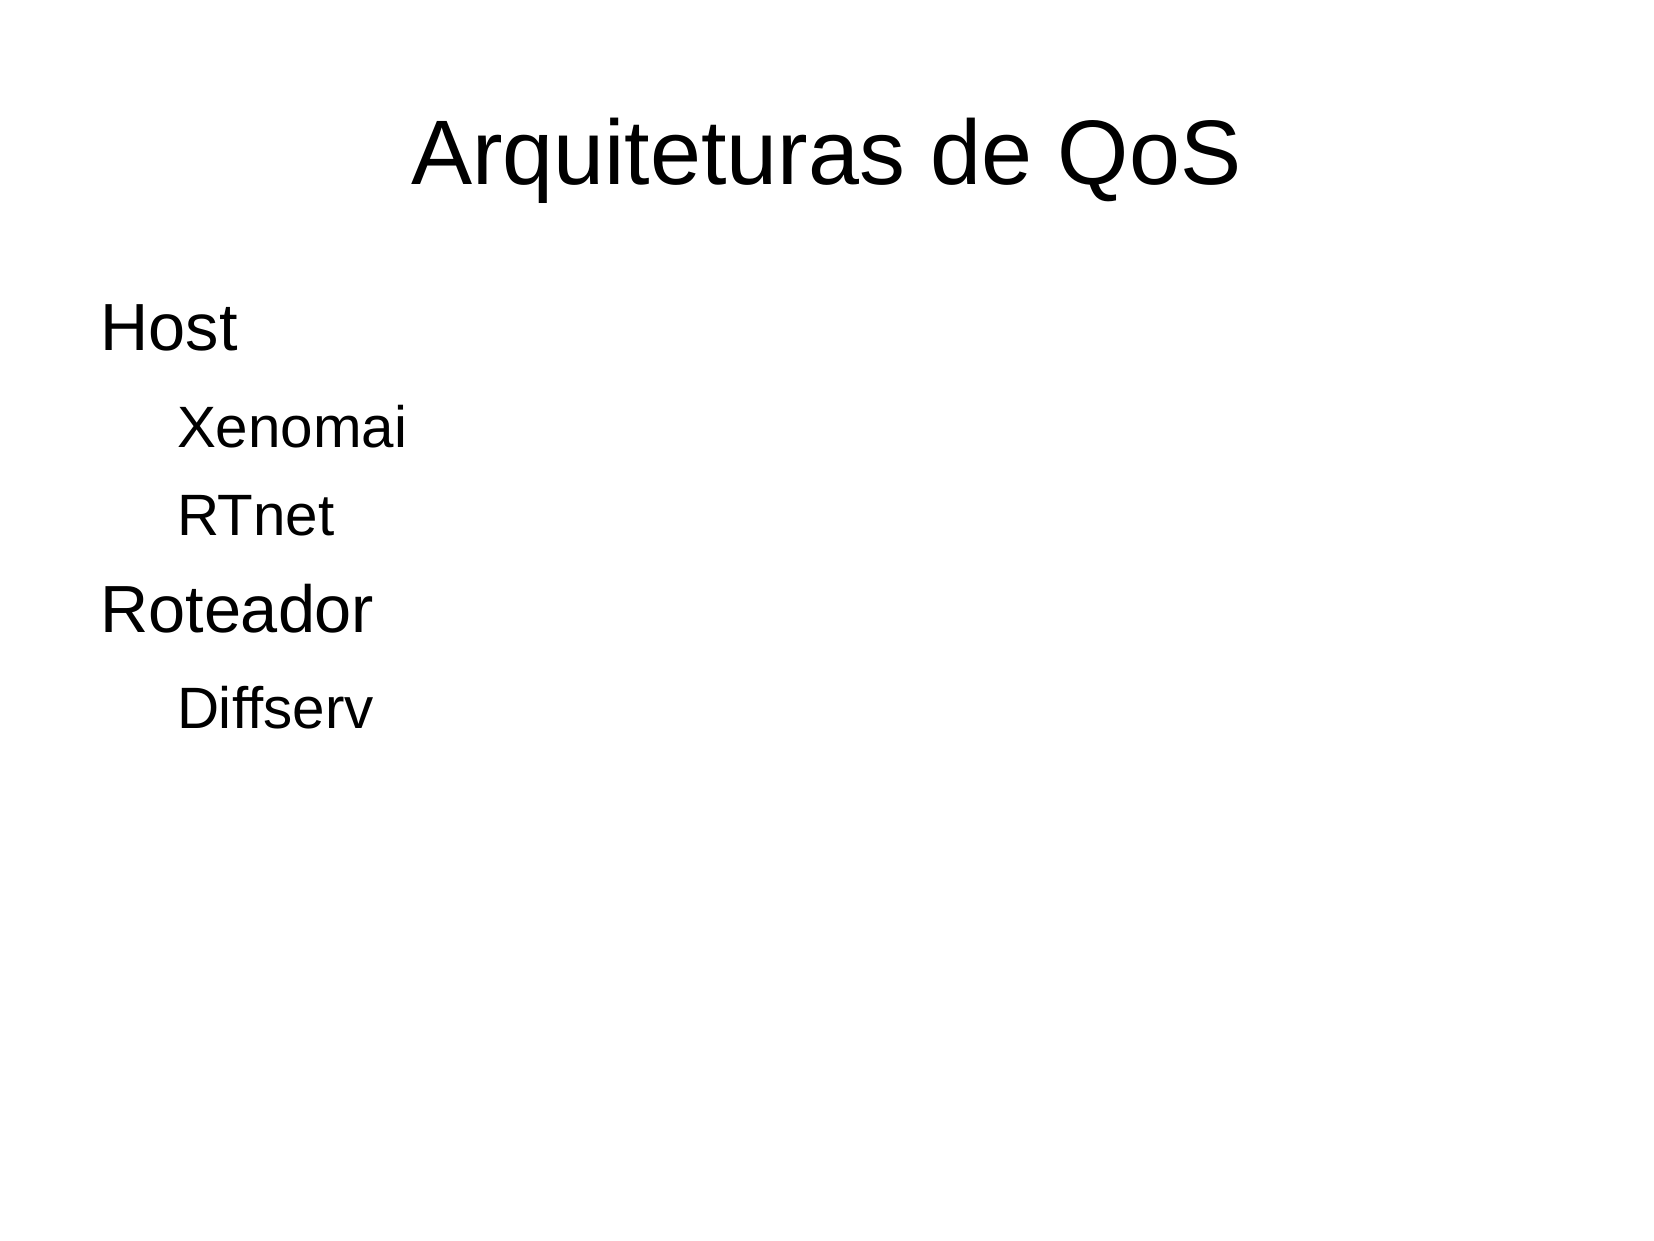

# Arquiteturas de QoS
Host
Xenomai
RTnet
Roteador
Diffserv